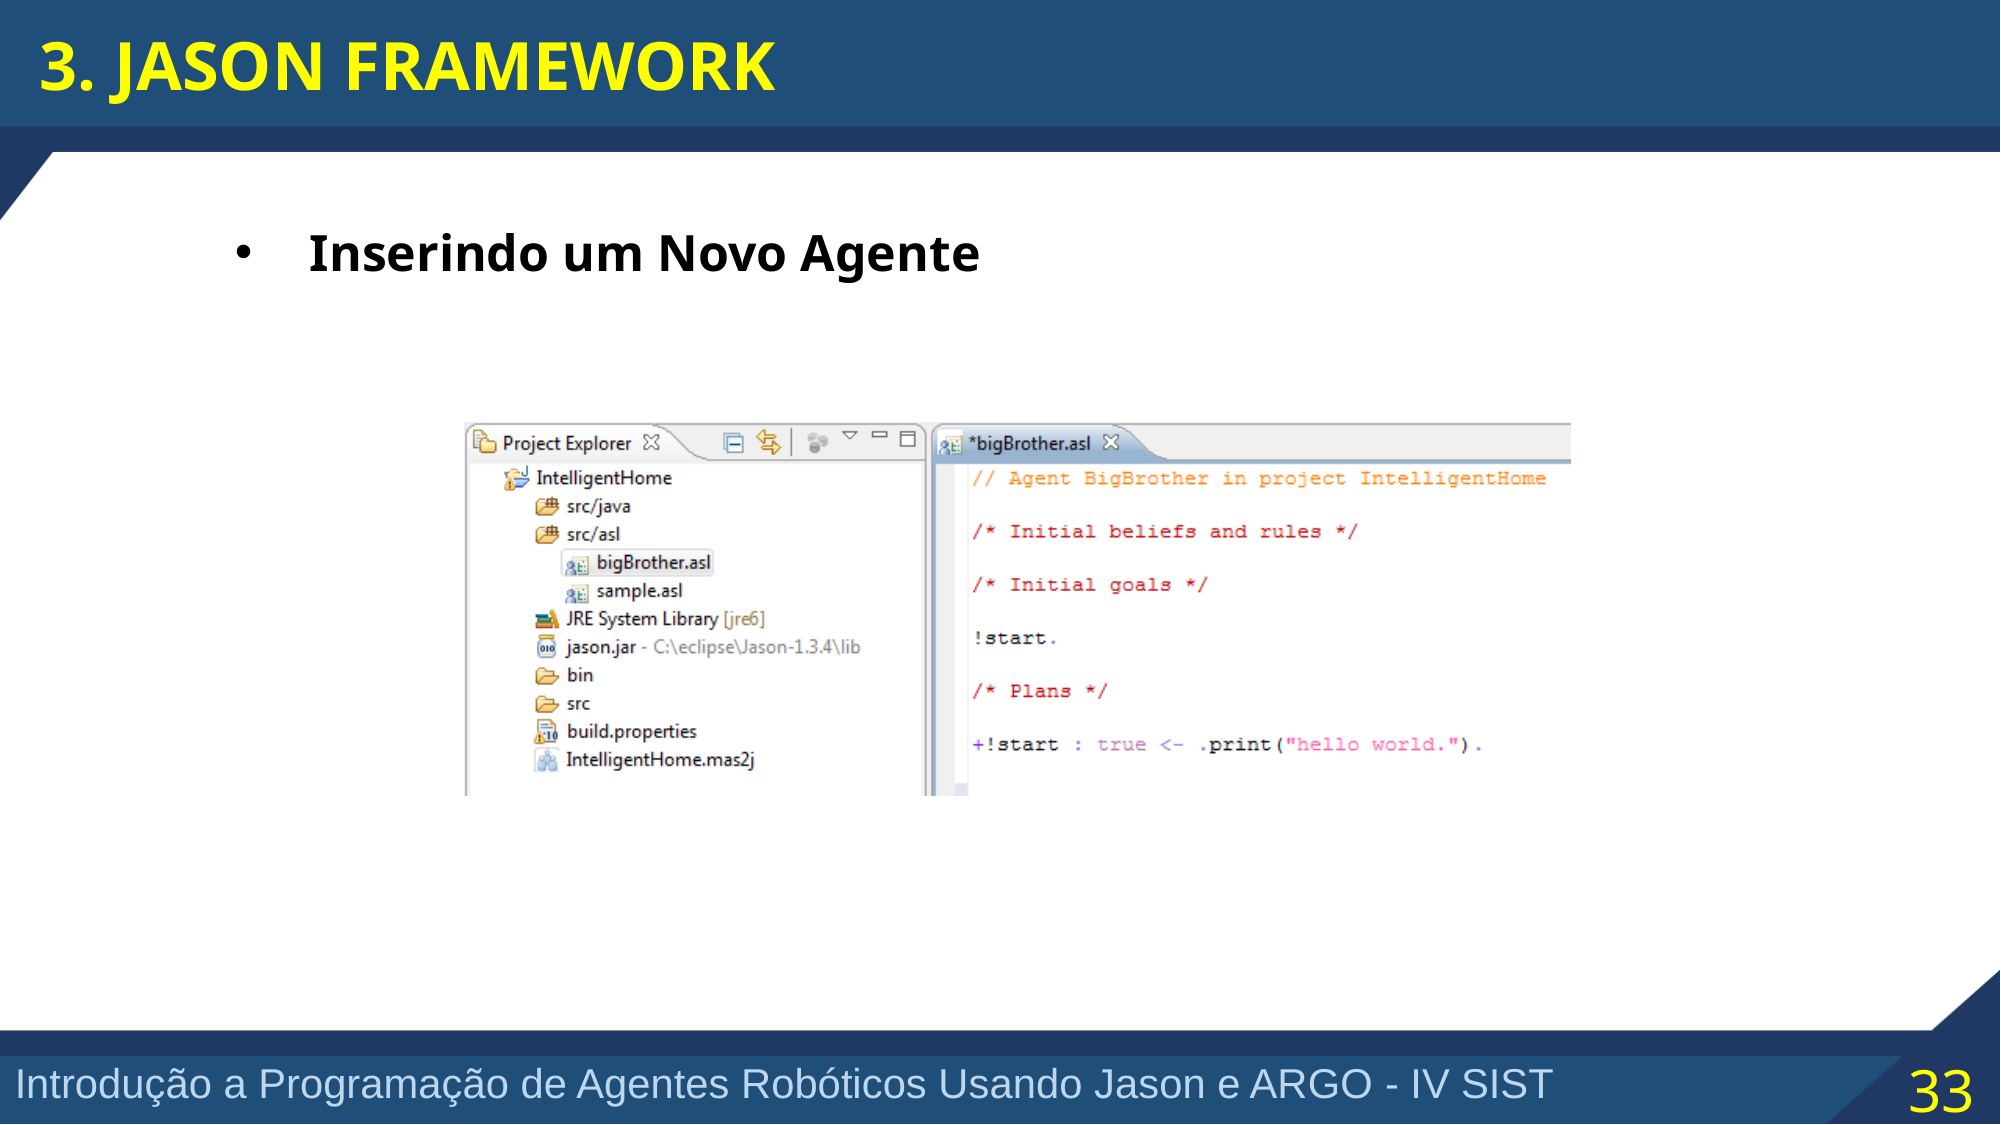

3. JASON FRAMEWORK
Inserindo um Novo Agente